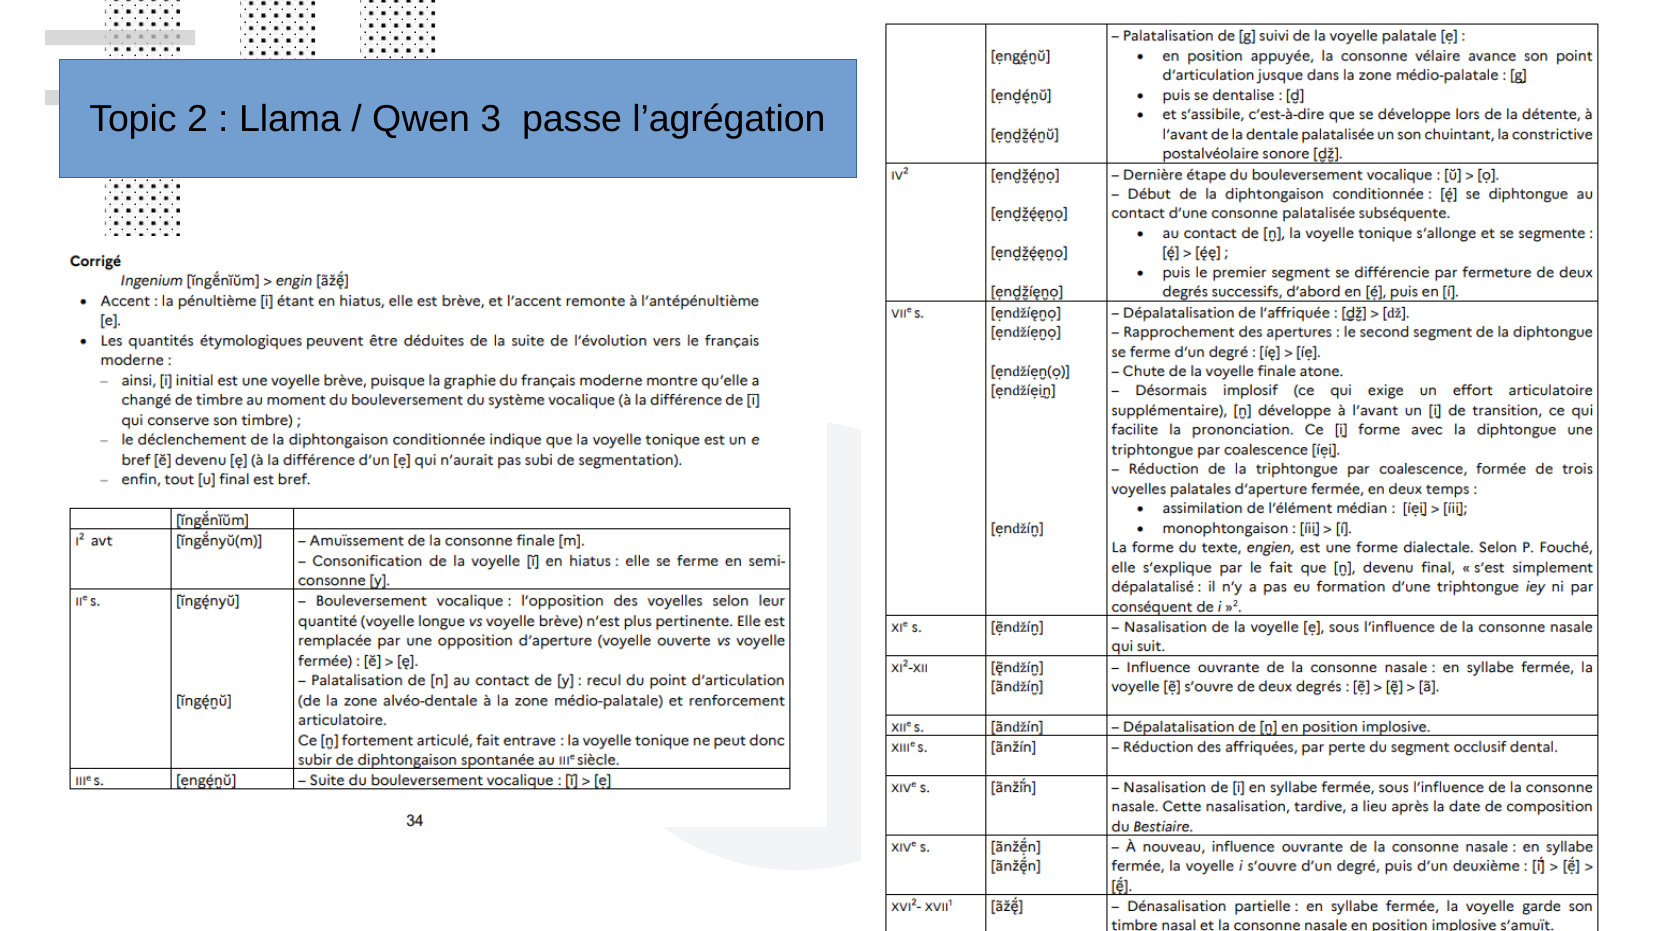

Topic 2 : Llama / Qwen 3 passe l’agrégation